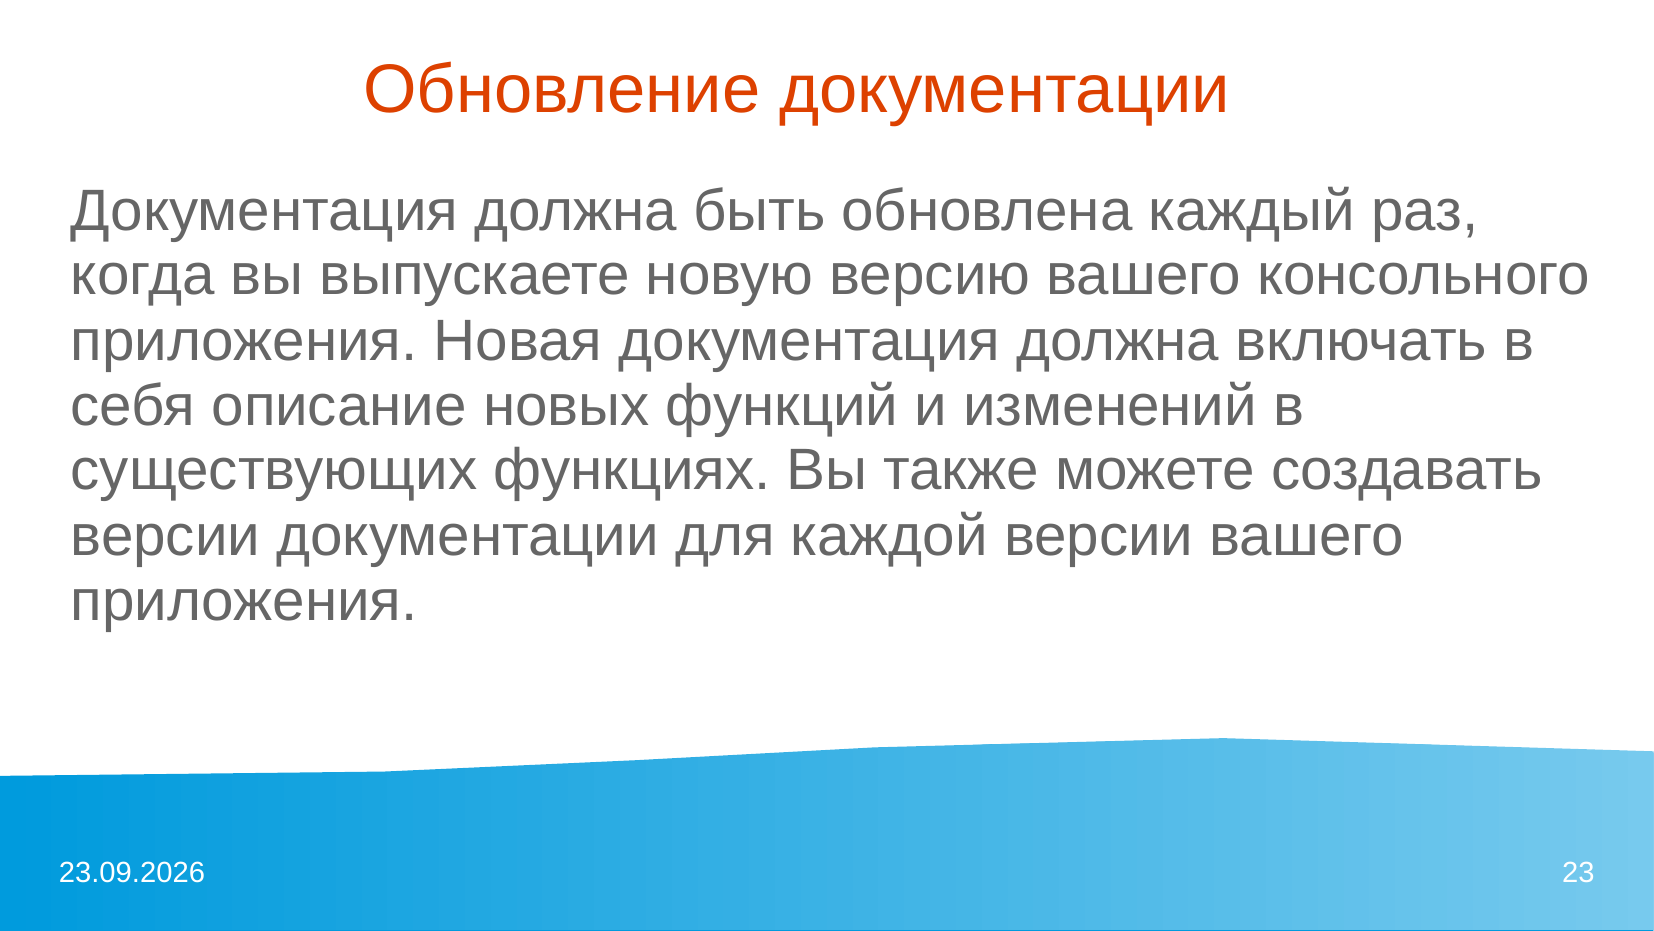

# Обновление документации
Документация должна быть обновлена каждый раз, когда вы выпускаете новую версию вашего консольного приложения. Новая документация должна включать в себя описание новых функций и изменений в существующих функциях. Вы также можете создавать версии документации для каждой версии вашего приложения.